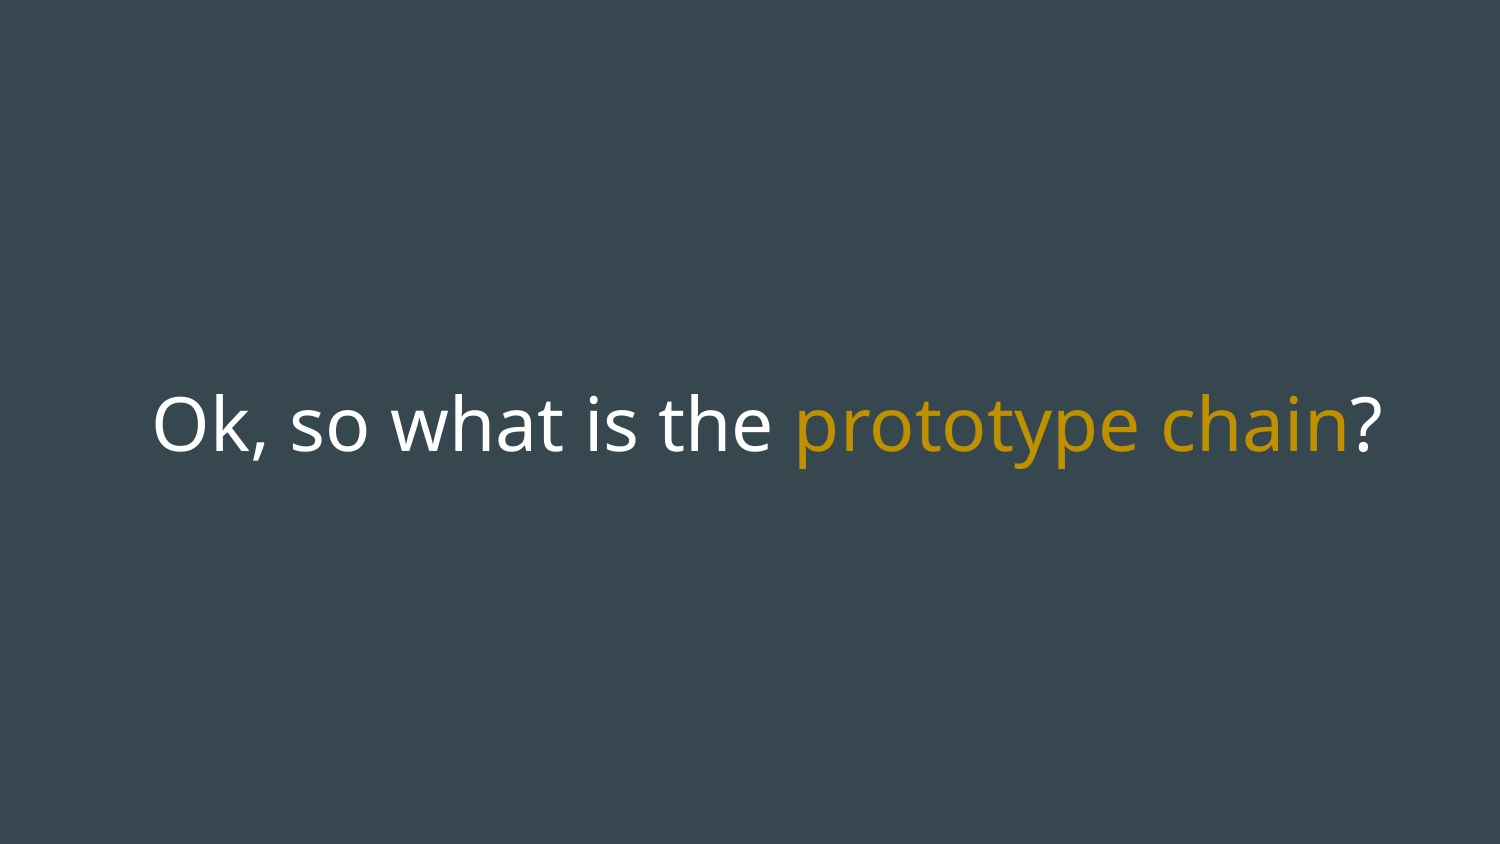

# Ok, so what is the prototype chain?